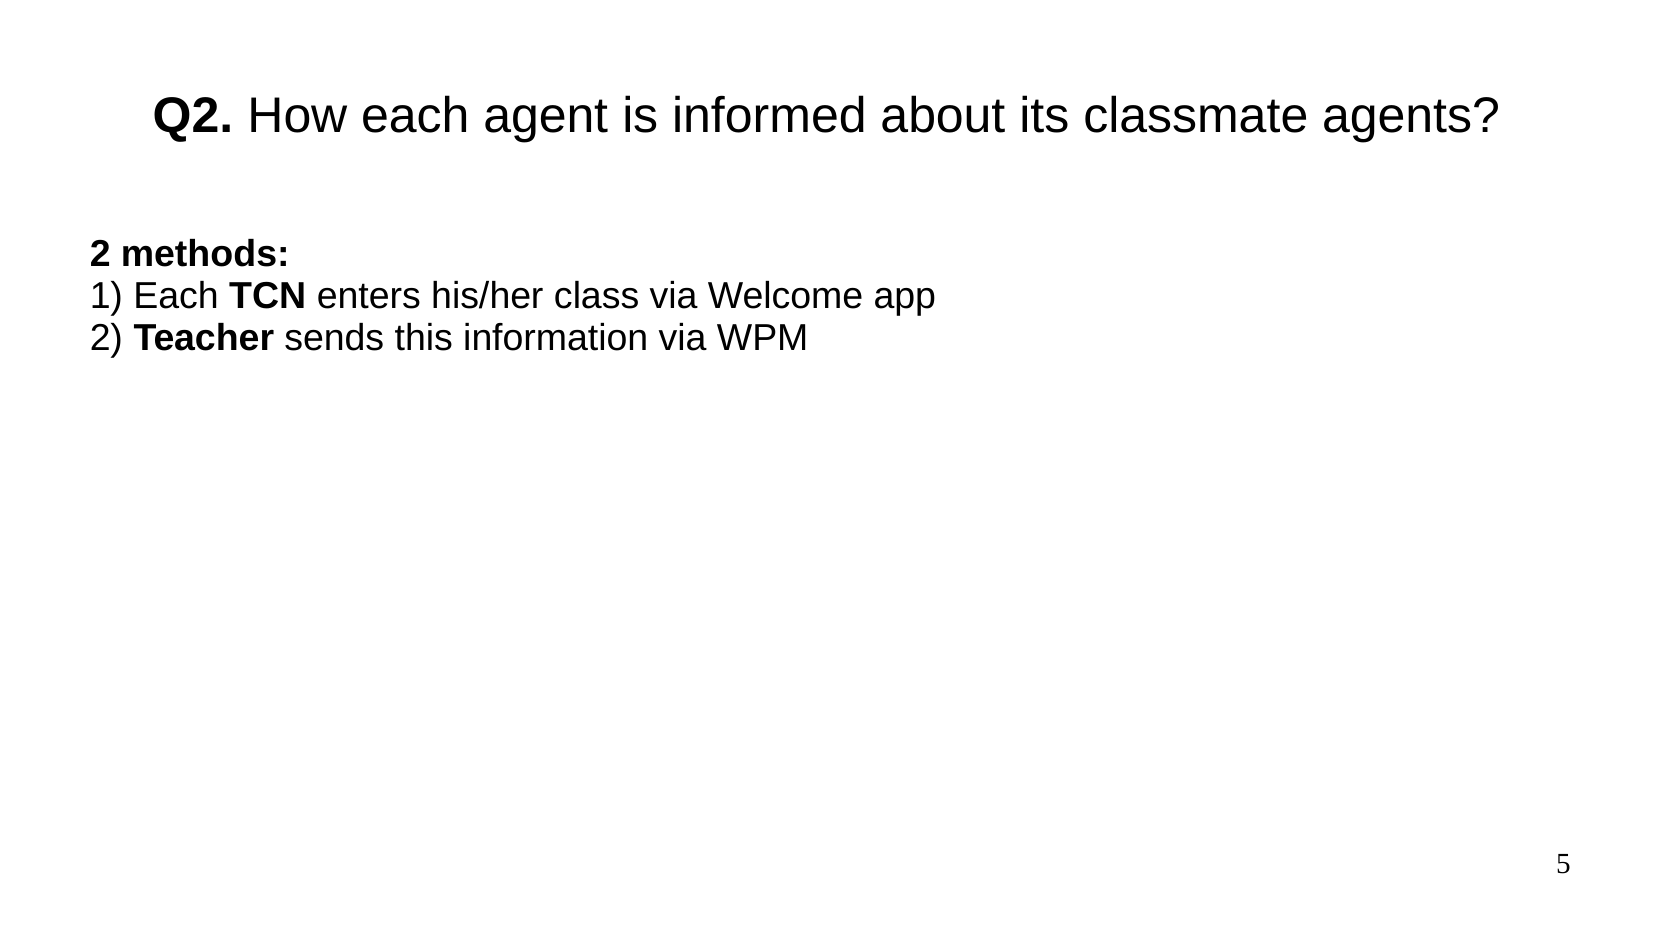

# Q2. How each agent is informed about its classmate agents?
2 methods:
1) Each TCN enters his/her class via Welcome app
2) Teacher sends this information via WPM
5